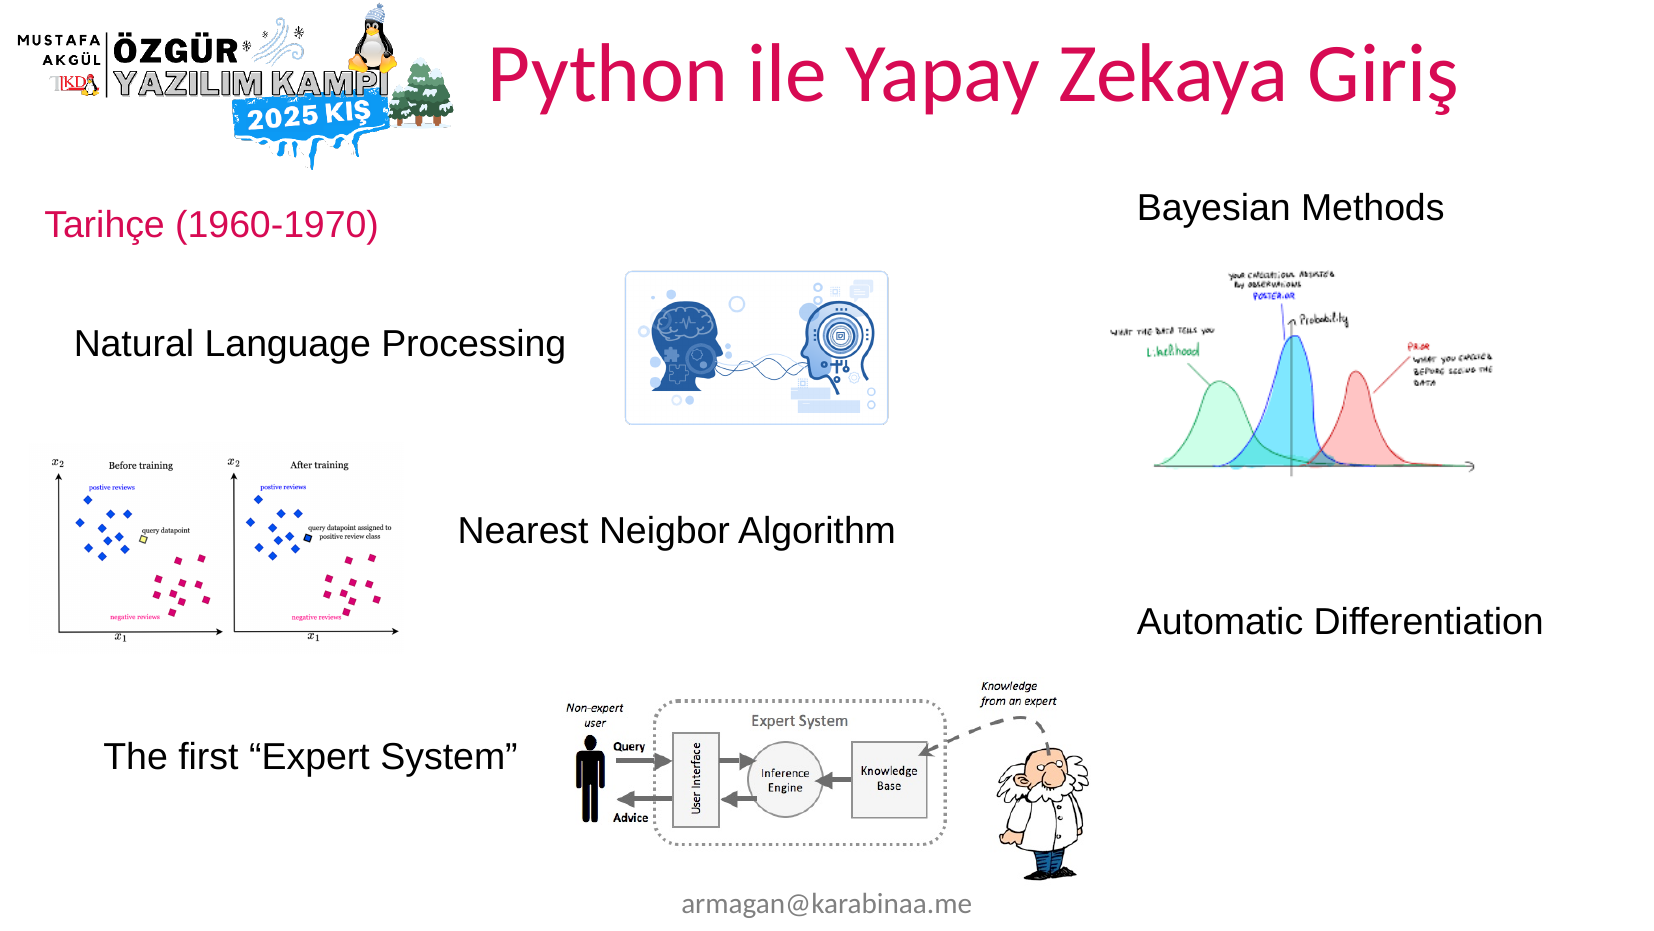

Python ile Yapay Zekaya Giriş
Bayesian Methods
Tarihçe (1960-1970)
Natural Language Processing
Nearest Neigbor Algorithm
Automatic Differentiation
The first “Expert System”
armagan@karabinaa.me